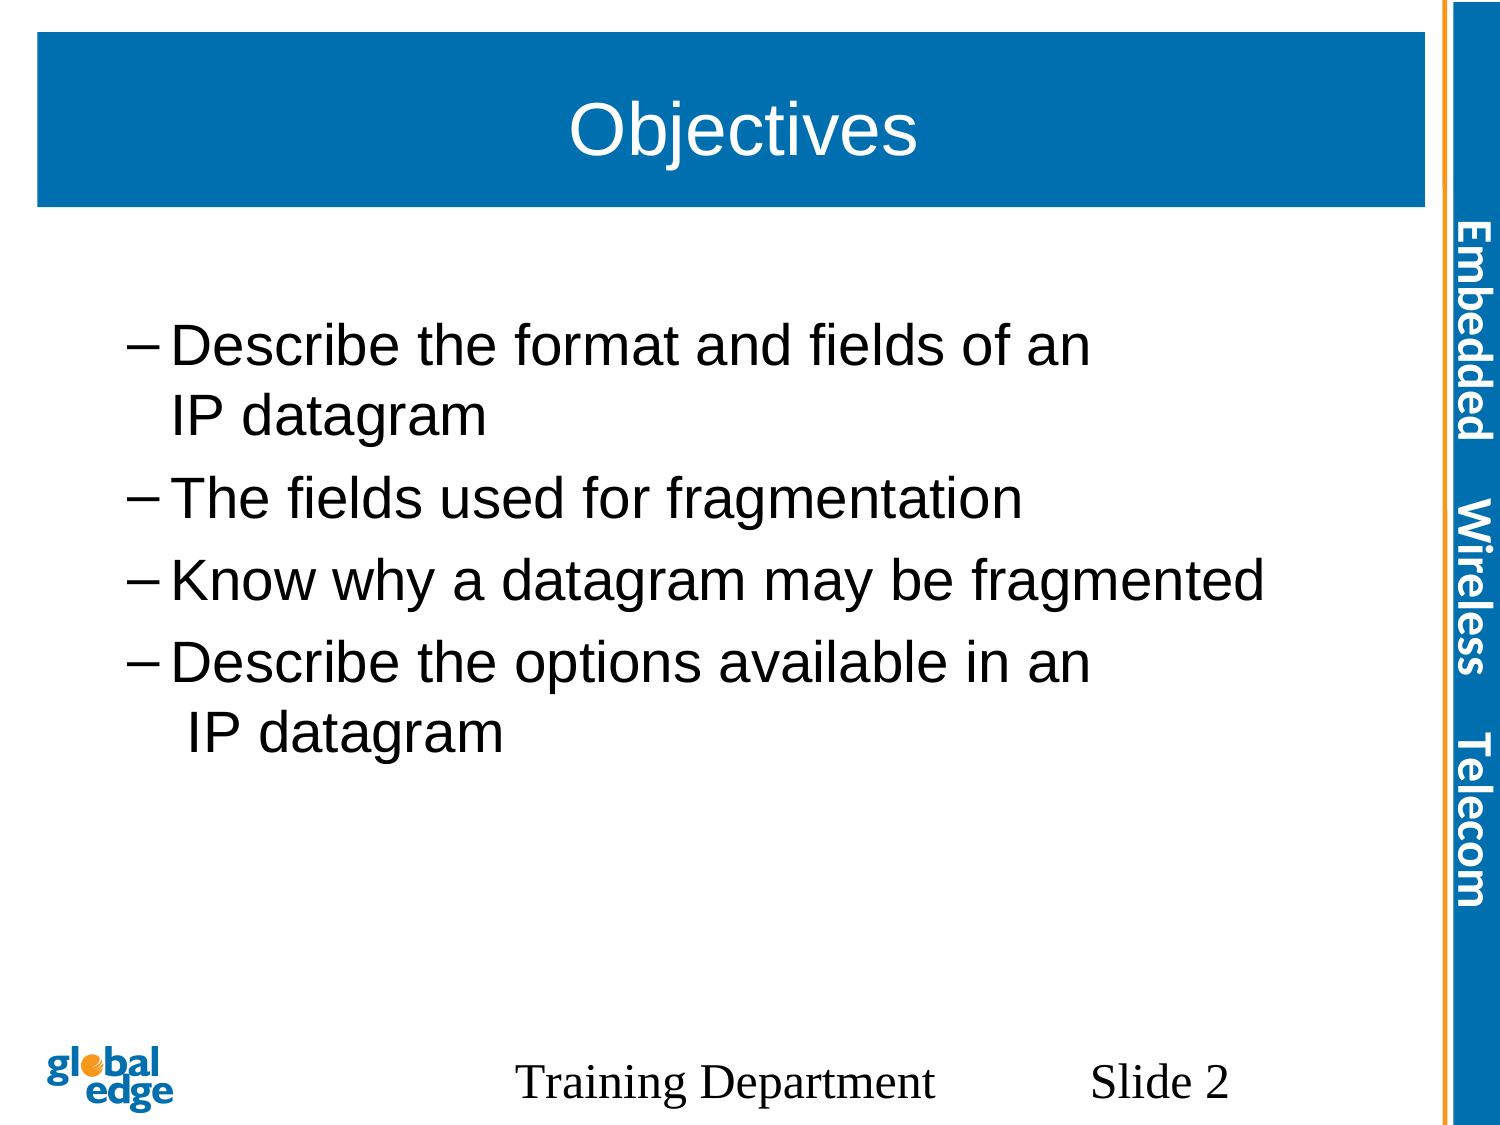

# Objectives
Describe the format and fields of an
IP datagram
The fields used for fragmentation
Know why a datagram may be fragmented
Describe the options available in an
 IP datagram
2